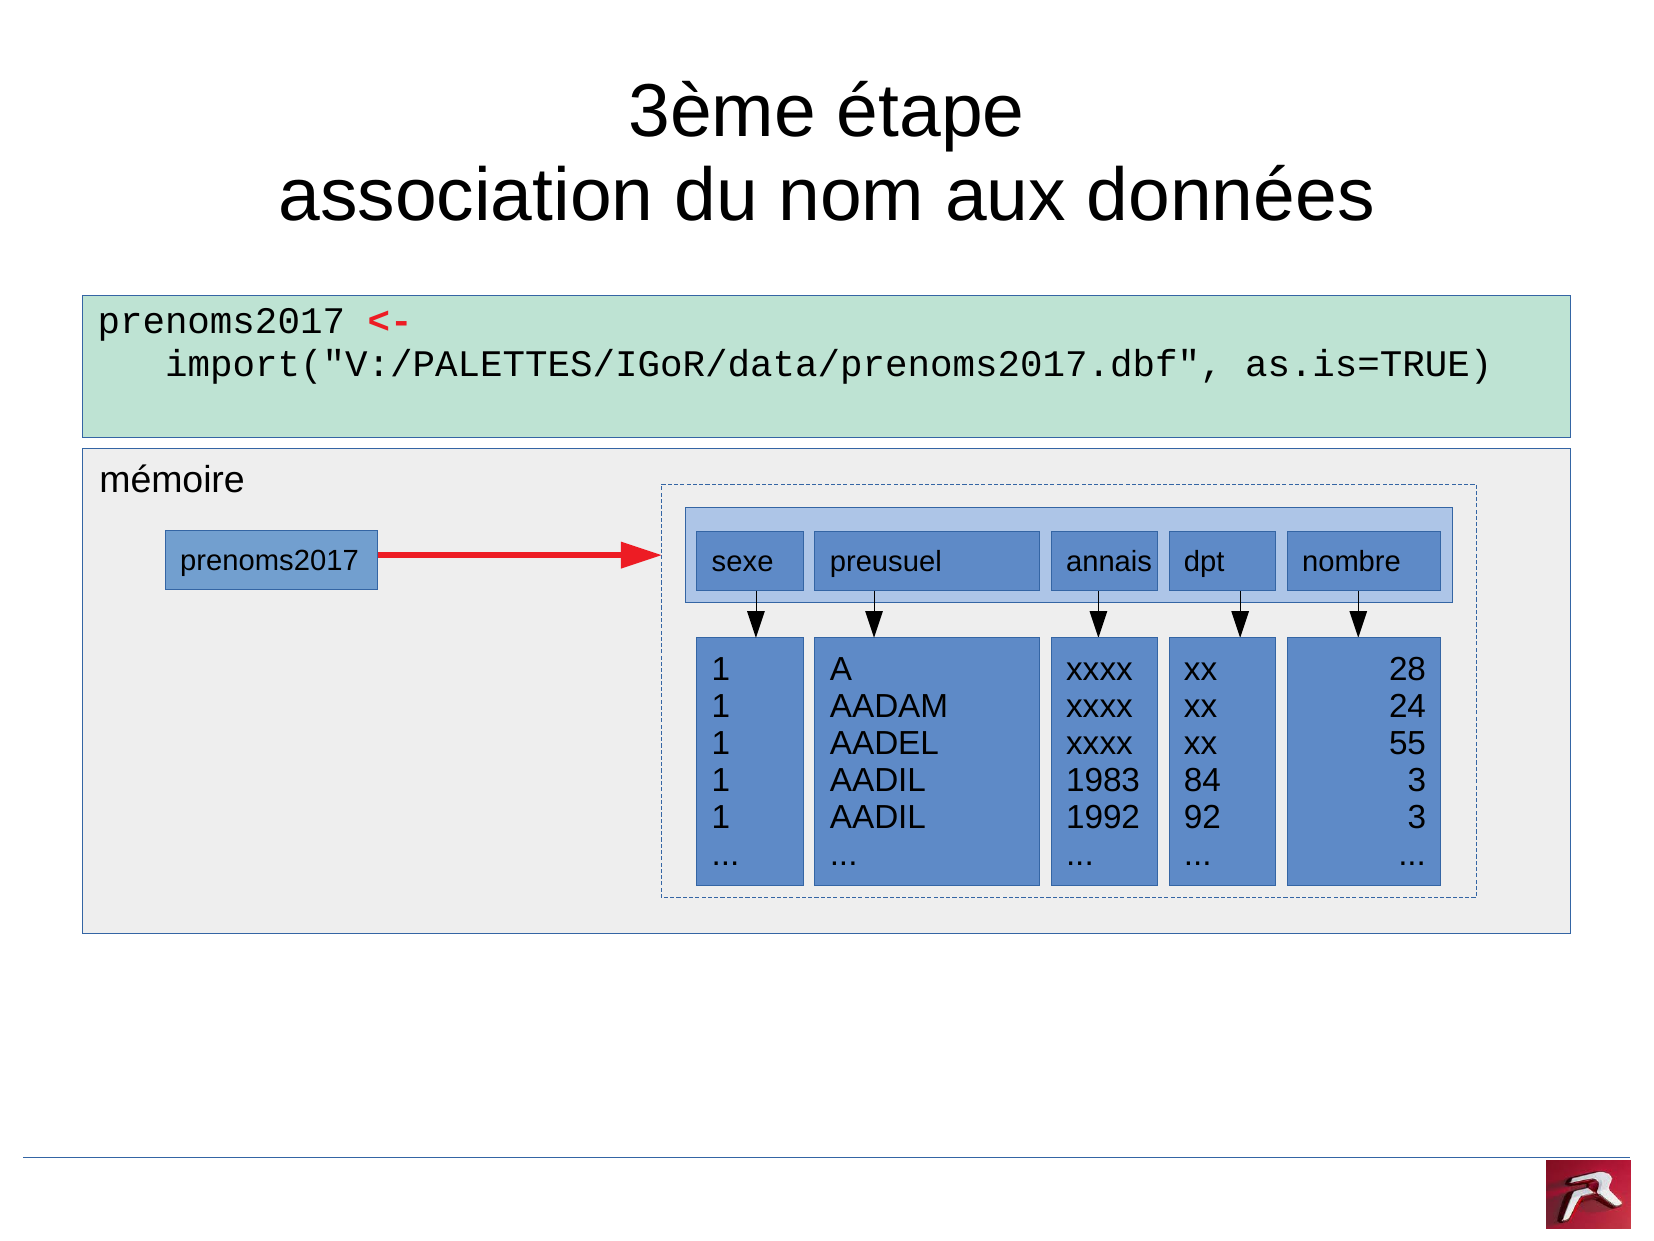

# 3ème étape association du nom aux données
prenoms2017 <-
 import("V:/PALETTES/IGoR/data/prenoms2017.dbf", as.is=TRUE)
mémoire
prenoms2017
sexe
preusuel
annais
dpt
nombre
1
1
1
1
1
...
A
AADAM
AADEL
AADIL
AADIL
...
xxxx
xxxx
xxxx
1983
1992
...
xx
xx
xx
84
92
...
28
24
55
3
3
...